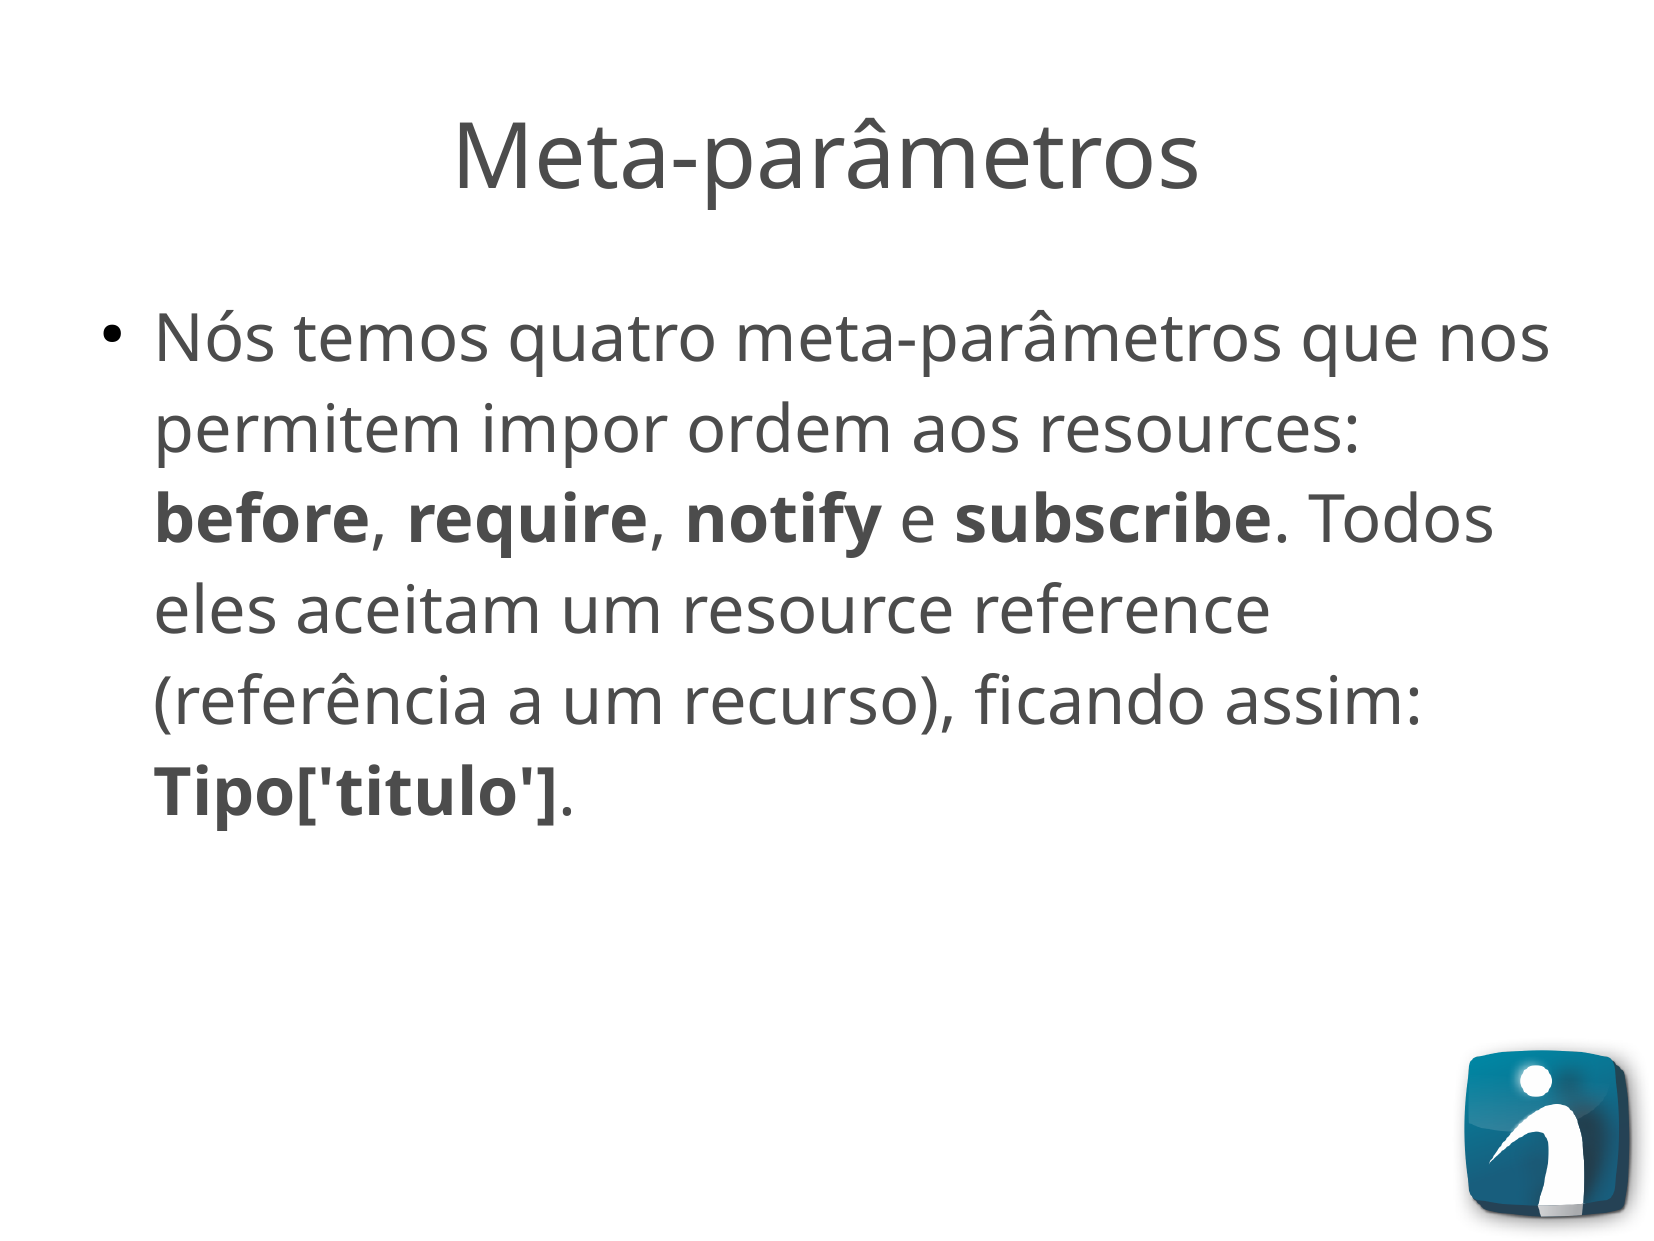

# Meta-parâmetros
Nós temos quatro meta-parâmetros que nos permitem impor ordem aos resources: before, require, notify e subscribe. Todos eles aceitam um resource reference (referência a um recurso), ficando assim: Tipo['titulo'].